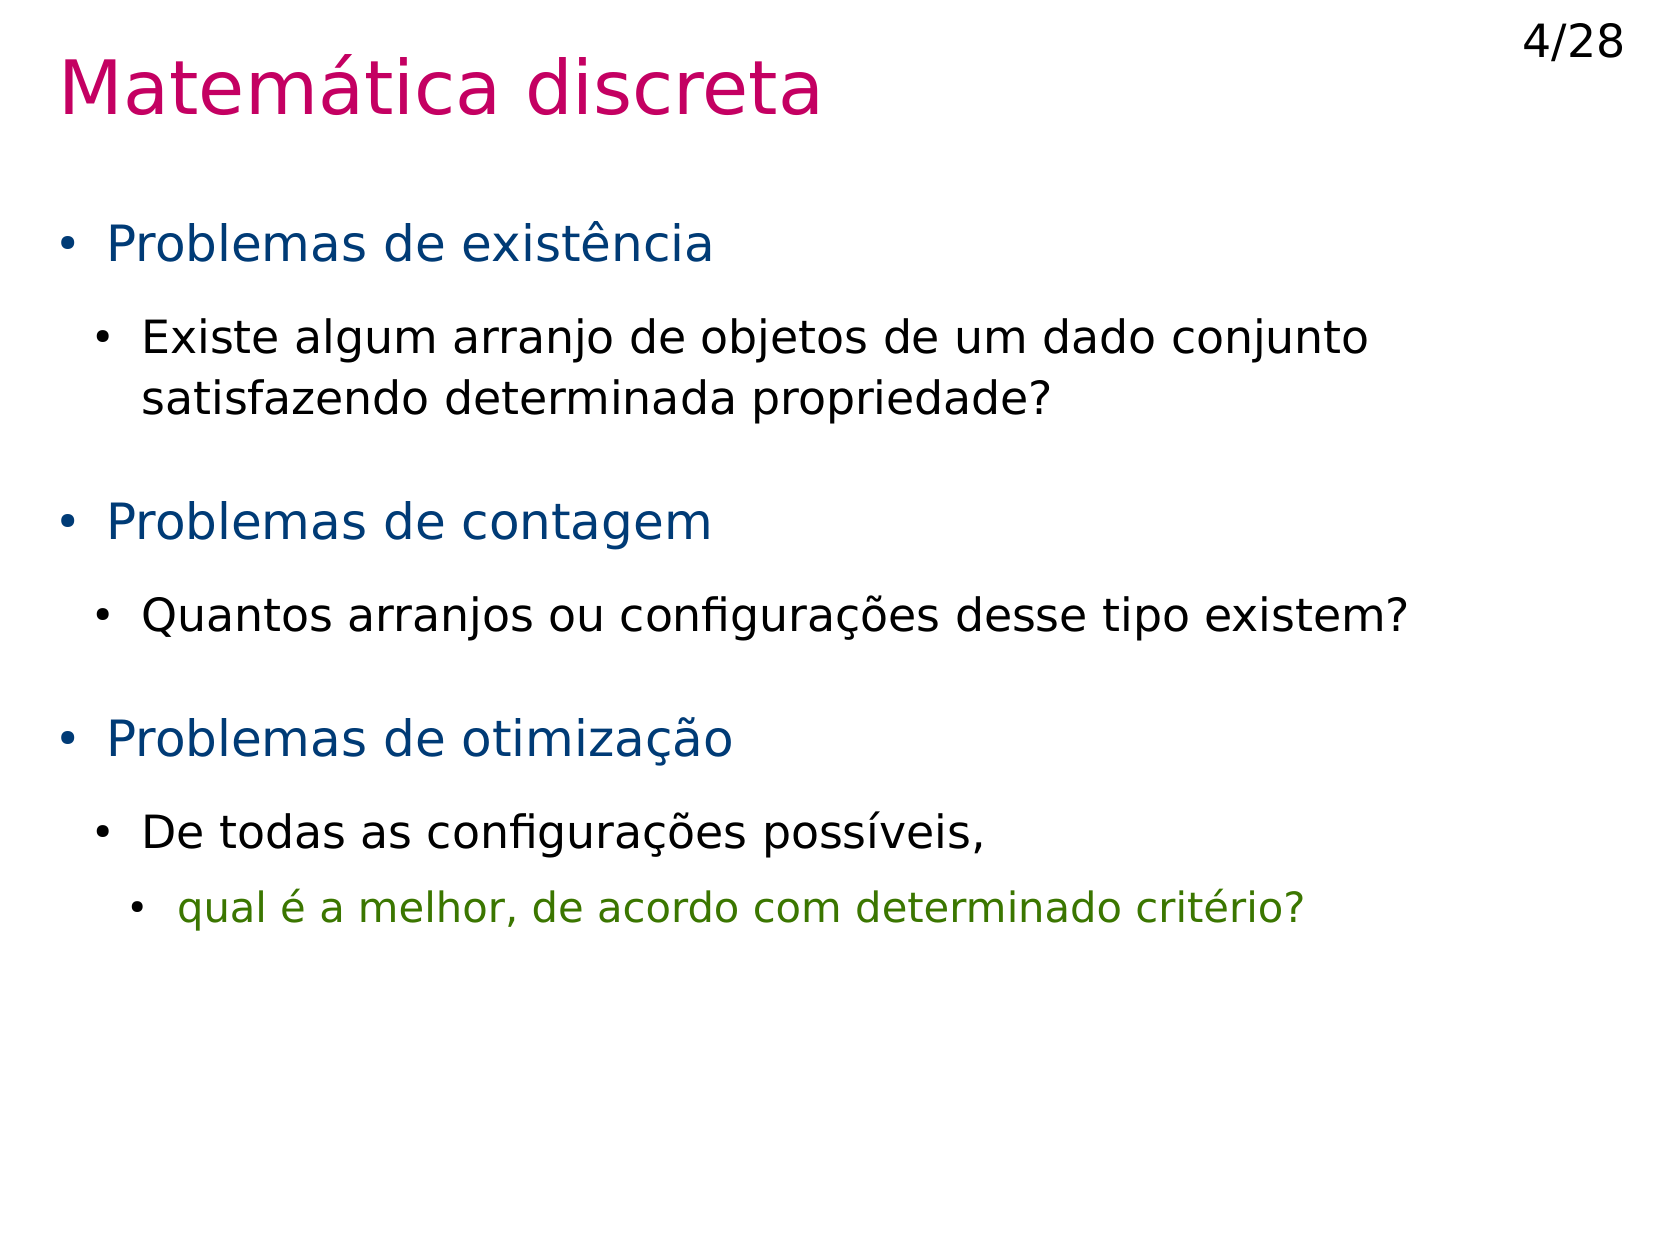

4
# Matemática discreta
Problemas de existência
Existe algum arranjo de objetos de um dado conjunto satisfazendo determinada propriedade?
Problemas de contagem
Quantos arranjos ou configurações desse tipo existem?
Problemas de otimização
De todas as configurações possíveis,
qual é a melhor, de acordo com determinado critério?